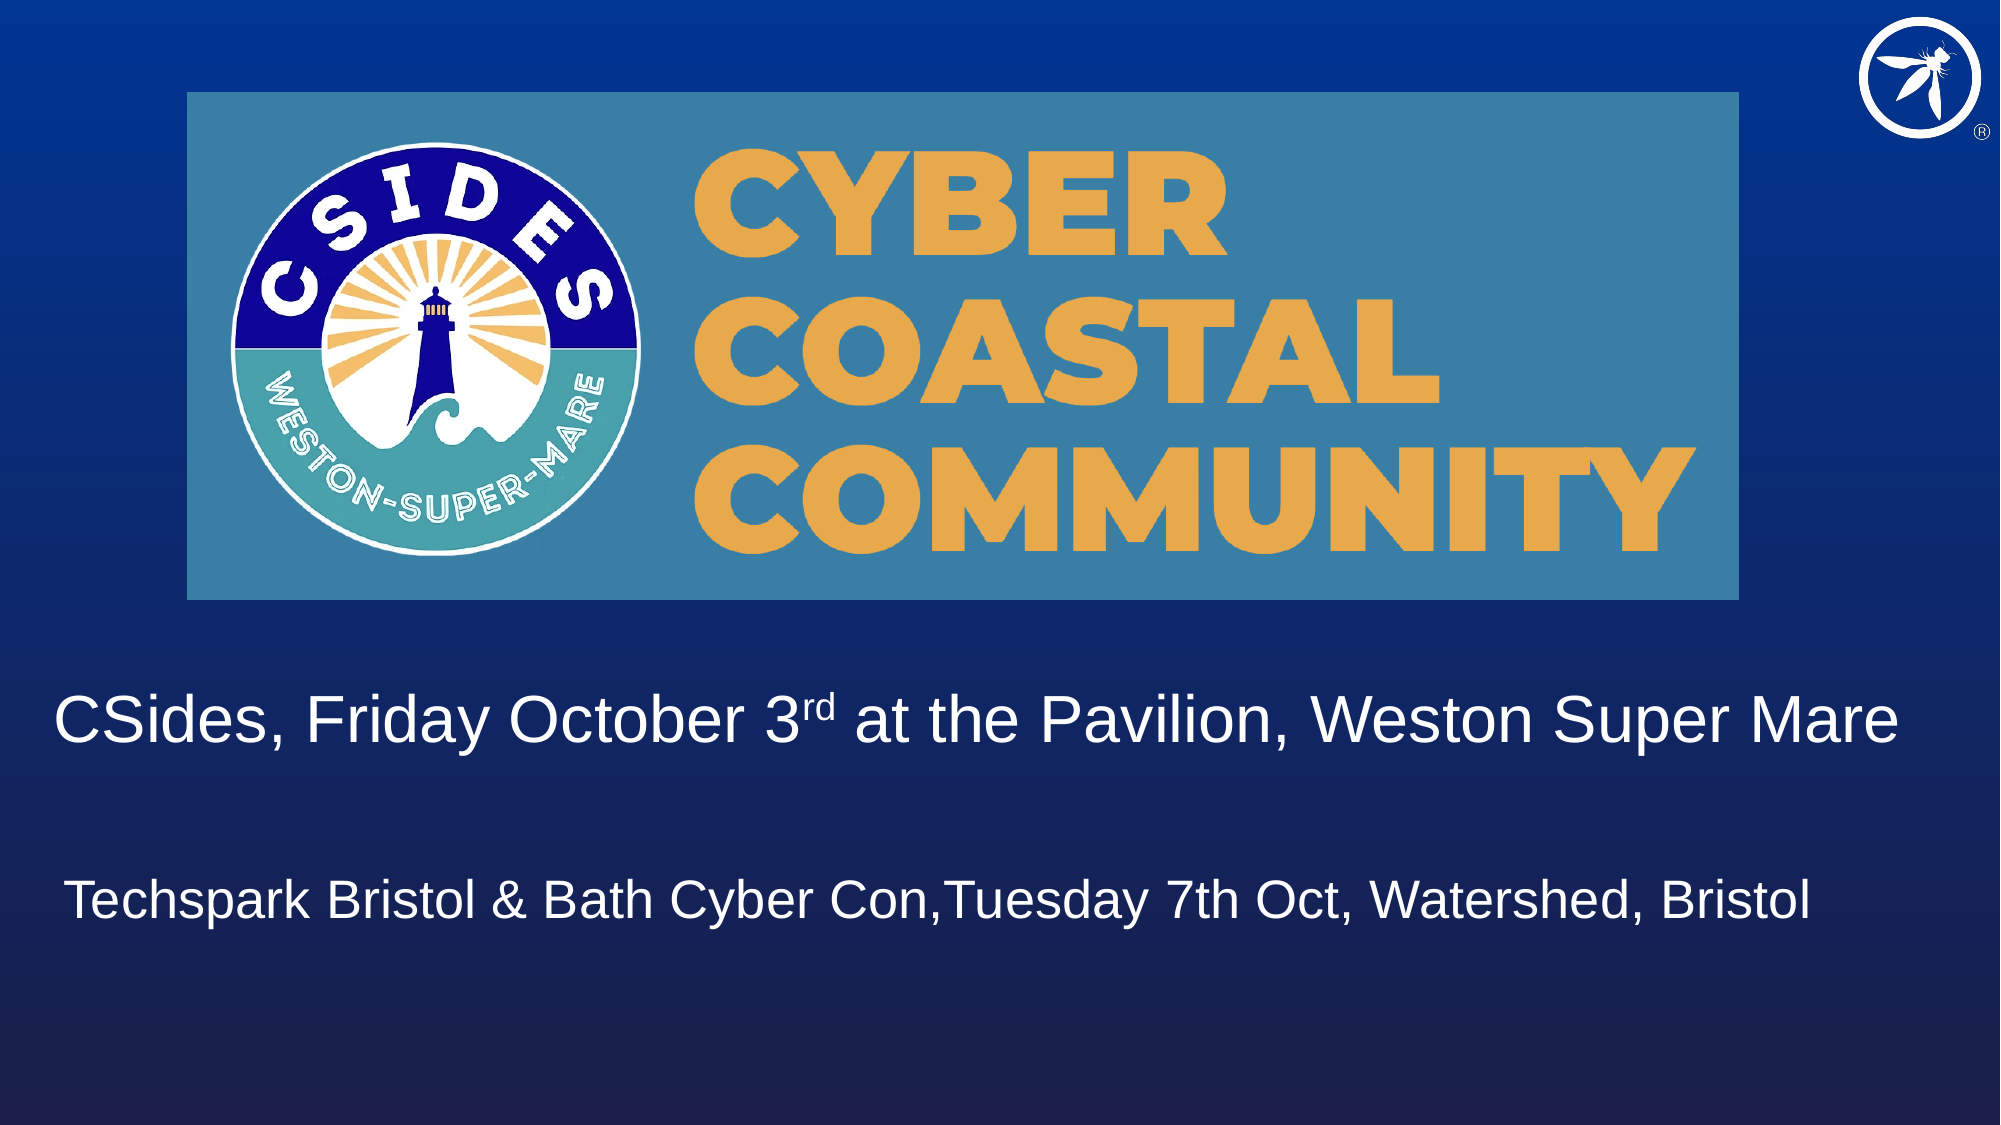

CSides, Friday October 3rd at the Pavilion, Weston Super Mare
Techspark Bristol & Bath Cyber Con,Tuesday 7th Oct, Watershed, Bristol